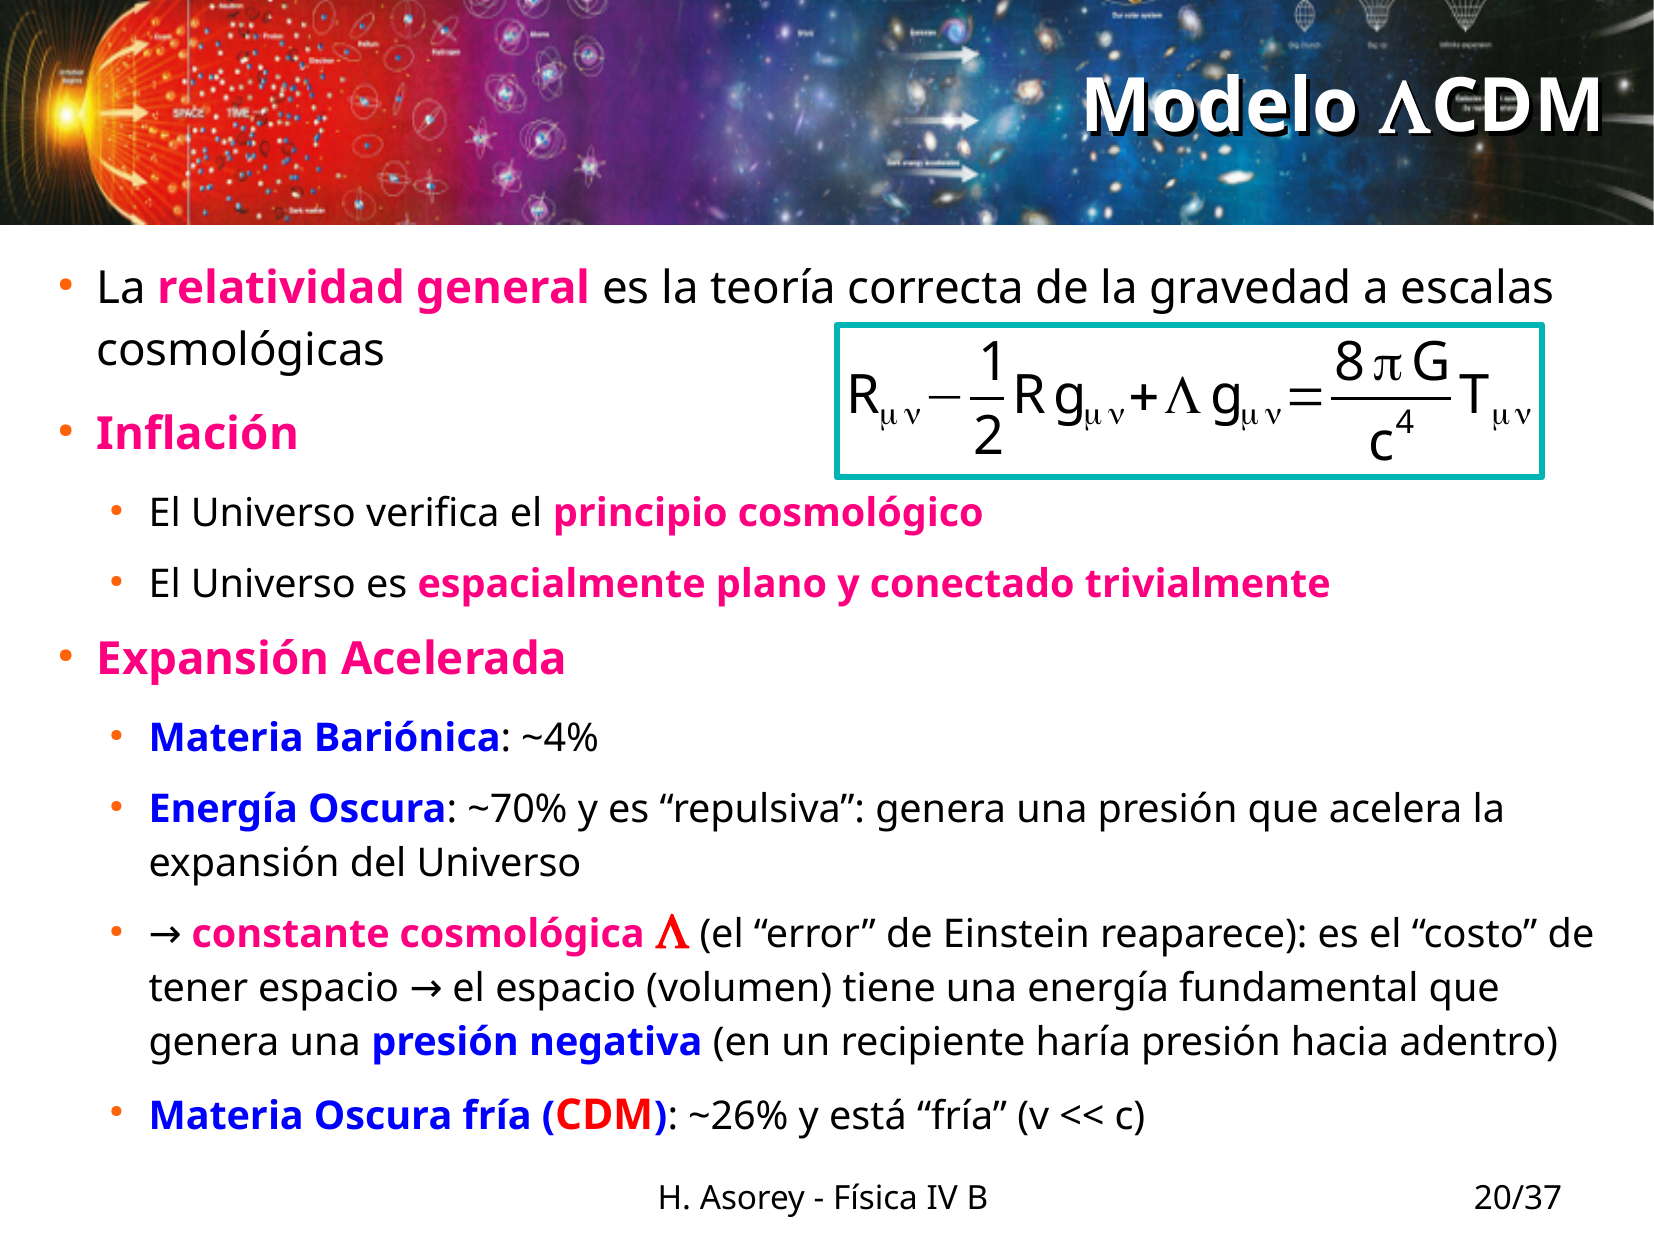

# Modelo LCDM
La relatividad general es la teoría correcta de la gravedad a escalas cosmológicas
Inflación
El Universo verifica el principio cosmológico
El Universo es espacialmente plano y conectado trivialmente
Expansión Acelerada
Materia Bariónica: ~4%
Energía Oscura: ~70% y es “repulsiva”: genera una presión que acelera la expansión del Universo
→ constante cosmológica L (el “error” de Einstein reaparece): es el “costo” de tener espacio → el espacio (volumen) tiene una energía fundamental que genera una presión negativa (en un recipiente haría presión hacia adentro)
Materia Oscura fría (CDM): ~26% y está “fría” (v << c)
H. Asorey - Física IV B
20